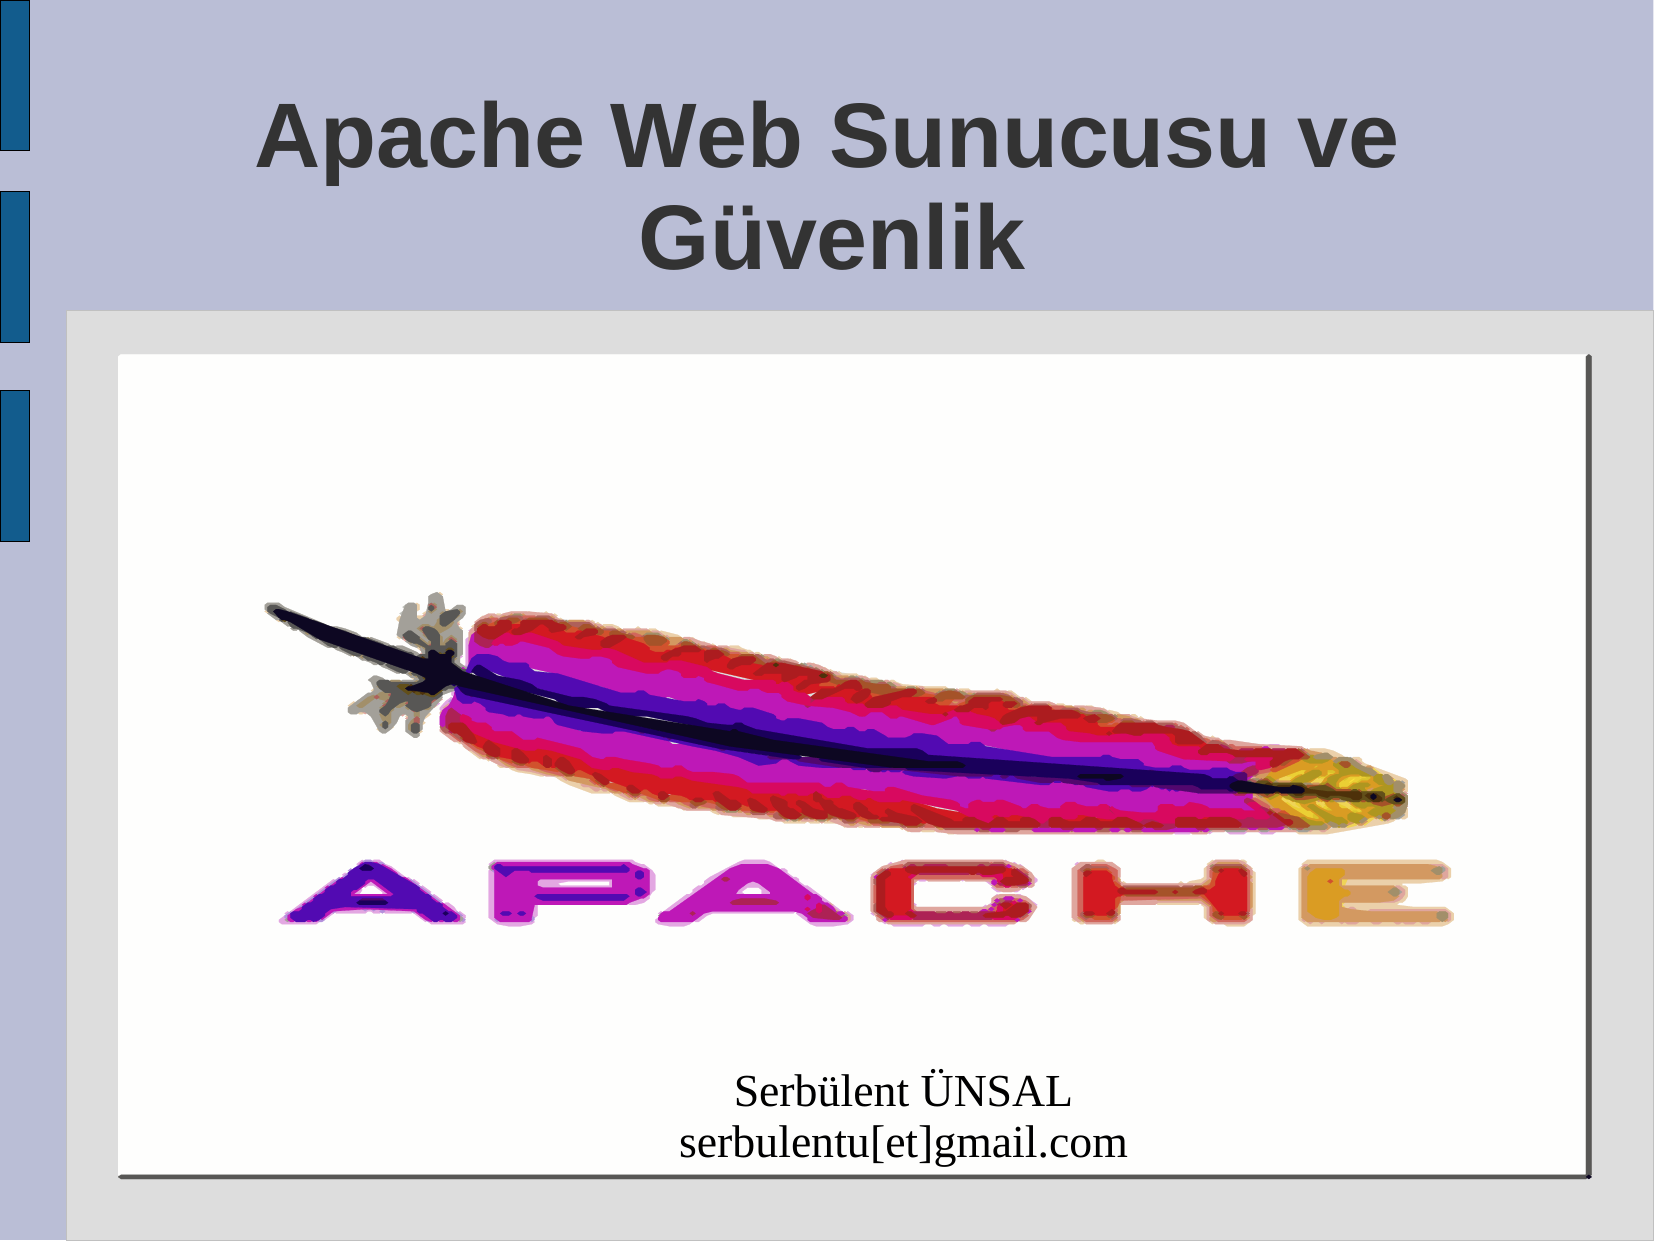

# Apache Web Sunucusu ve Güvenlik
Serbülent ÜNSAL
serbulentu[et]gmail.com